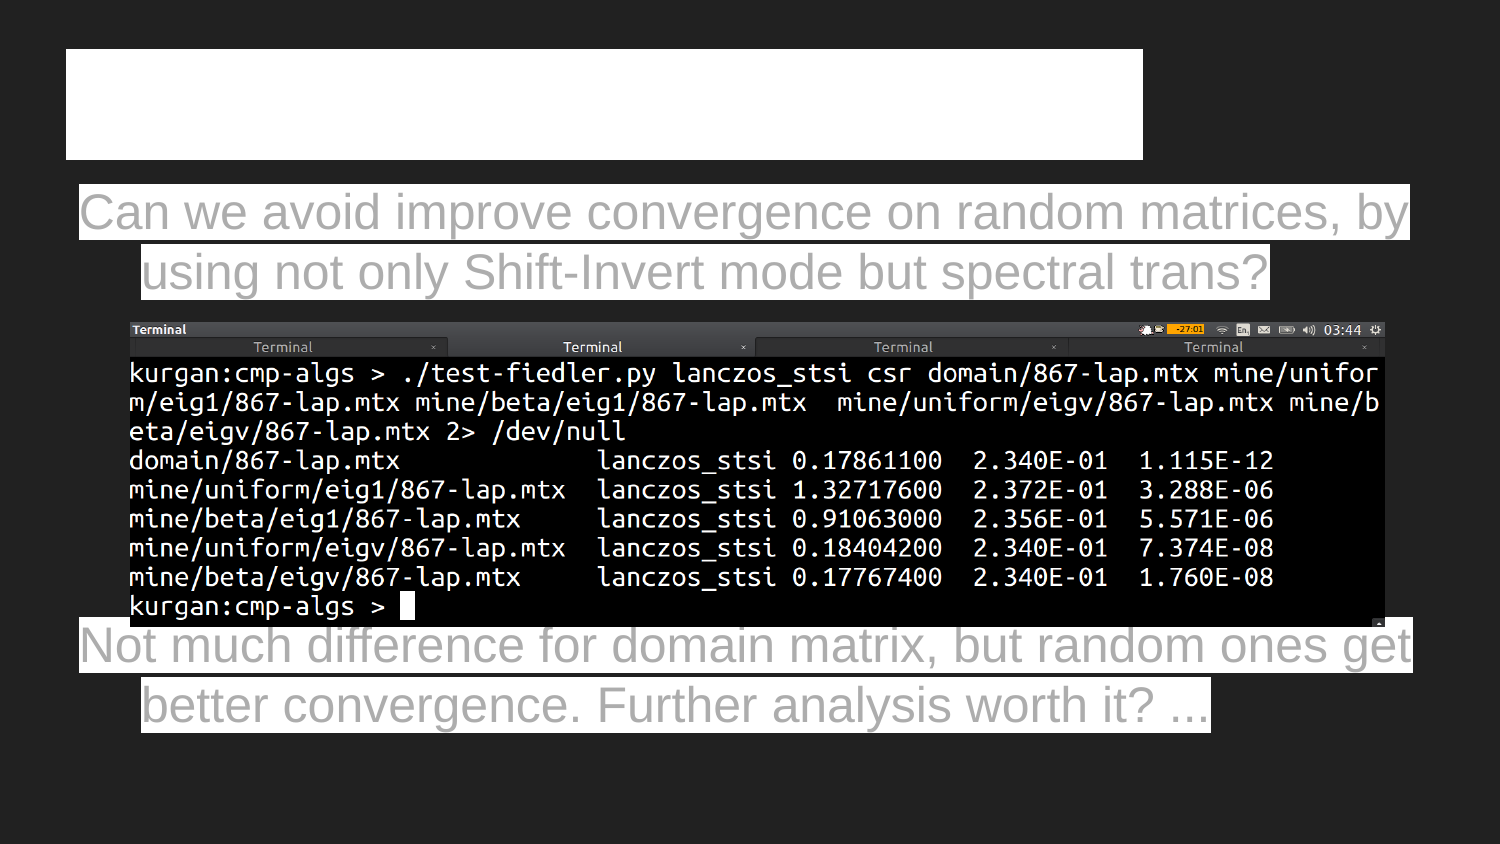

# Idea5: does it work? yes
Can we avoid improve convergence on random matrices, by using not only Shift-Invert mode but spectral trans?
Not much difference for domain matrix, but random ones get better convergence. Further analysis worth it? ...